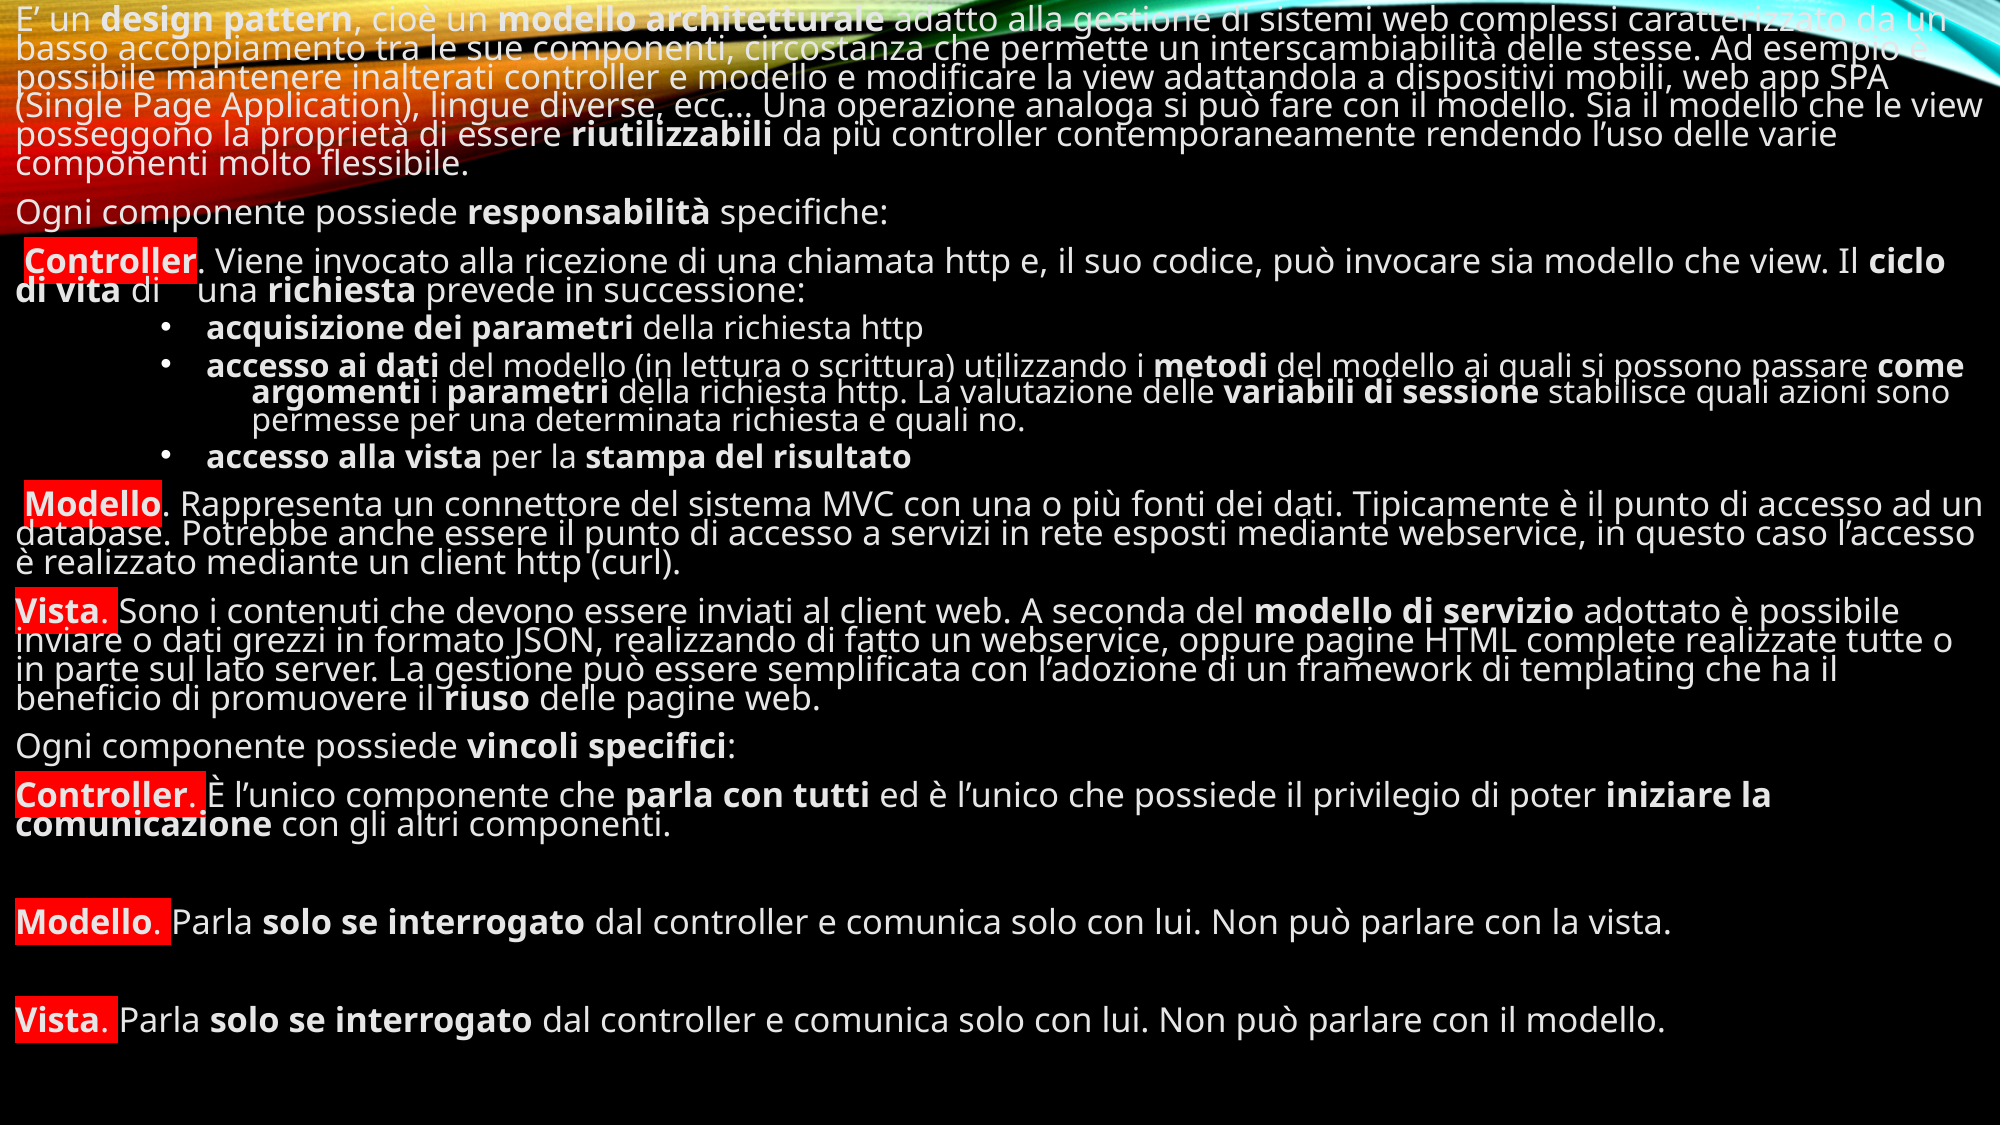

# E’ un design pattern, cioè un modello architetturale adatto alla gestione di sistemi web complessi caratterizzato da un basso accoppiamento tra le sue componenti, circostanza che permette un interscambiabilità delle stesse. Ad esempio è possibile mantenere inalterati controller e modello e modificare la view adattandola a dispositivi mobili, web app SPA (Single Page Application), lingue diverse, ecc… Una operazione analoga si può fare con il modello. Sia il modello che le view posseggono la proprietà di essere riutilizzabili da più controller contemporaneamente rendendo l’uso delle varie componenti molto flessibile.
Ogni componente possiede responsabilità specifiche:
 Controller. Viene invocato alla ricezione di una chiamata http e, il suo codice, può invocare sia modello che view. Il ciclo di vita di una richiesta prevede in successione:
acquisizione dei parametri della richiesta http
accesso ai dati del modello (in lettura o scrittura) utilizzando i metodi del modello ai quali si possono passare come argomenti i parametri della richiesta http. La valutazione delle variabili di sessione stabilisce quali azioni sono permesse per una determinata richiesta e quali no.
accesso alla vista per la stampa del risultato
 Modello. Rappresenta un connettore del sistema MVC con una o più fonti dei dati. Tipicamente è il punto di accesso ad un database. Potrebbe anche essere il punto di accesso a servizi in rete esposti mediante webservice, in questo caso l’accesso è realizzato mediante un client http (curl).
Vista. Sono i contenuti che devono essere inviati al client web. A seconda del modello di servizio adottato è possibile inviare o dati grezzi in formato JSON, realizzando di fatto un webservice, oppure pagine HTML complete realizzate tutte o in parte sul lato server. La gestione può essere semplificata con l’adozione di un framework di templating che ha il beneficio di promuovere il riuso delle pagine web.
Ogni componente possiede vincoli specifici:
Controller. È l’unico componente che parla con tutti ed è l’unico che possiede il privilegio di poter iniziare la comunicazione con gli altri componenti.
Modello. Parla solo se interrogato dal controller e comunica solo con lui. Non può parlare con la vista.
Vista. Parla solo se interrogato dal controller e comunica solo con lui. Non può parlare con il modello.